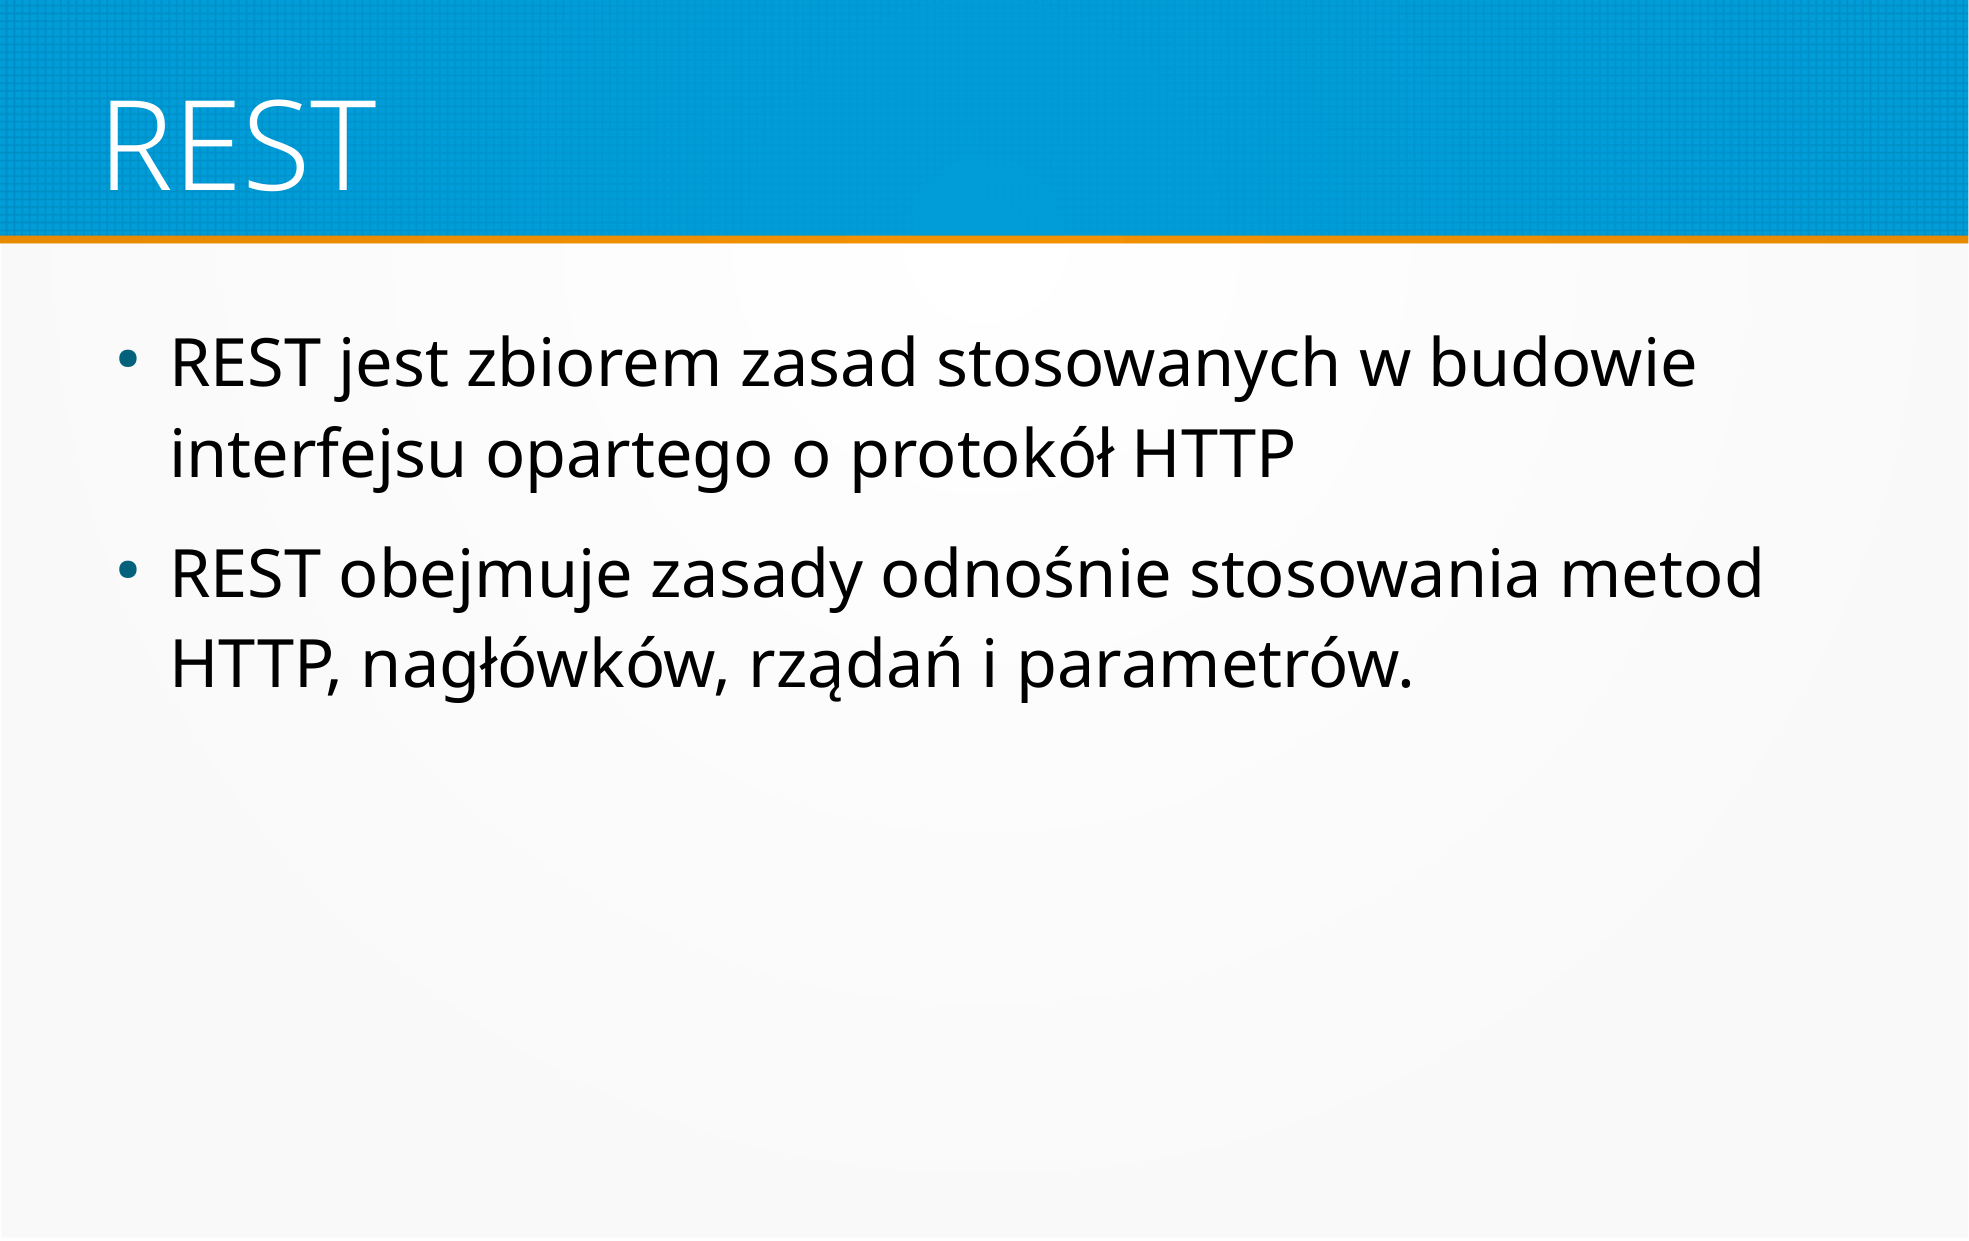

# REST
REST jest zbiorem zasad stosowanych w budowie interfejsu opartego o protokół HTTP
REST obejmuje zasady odnośnie stosowania metod HTTP, nagłówków, rządań i parametrów.